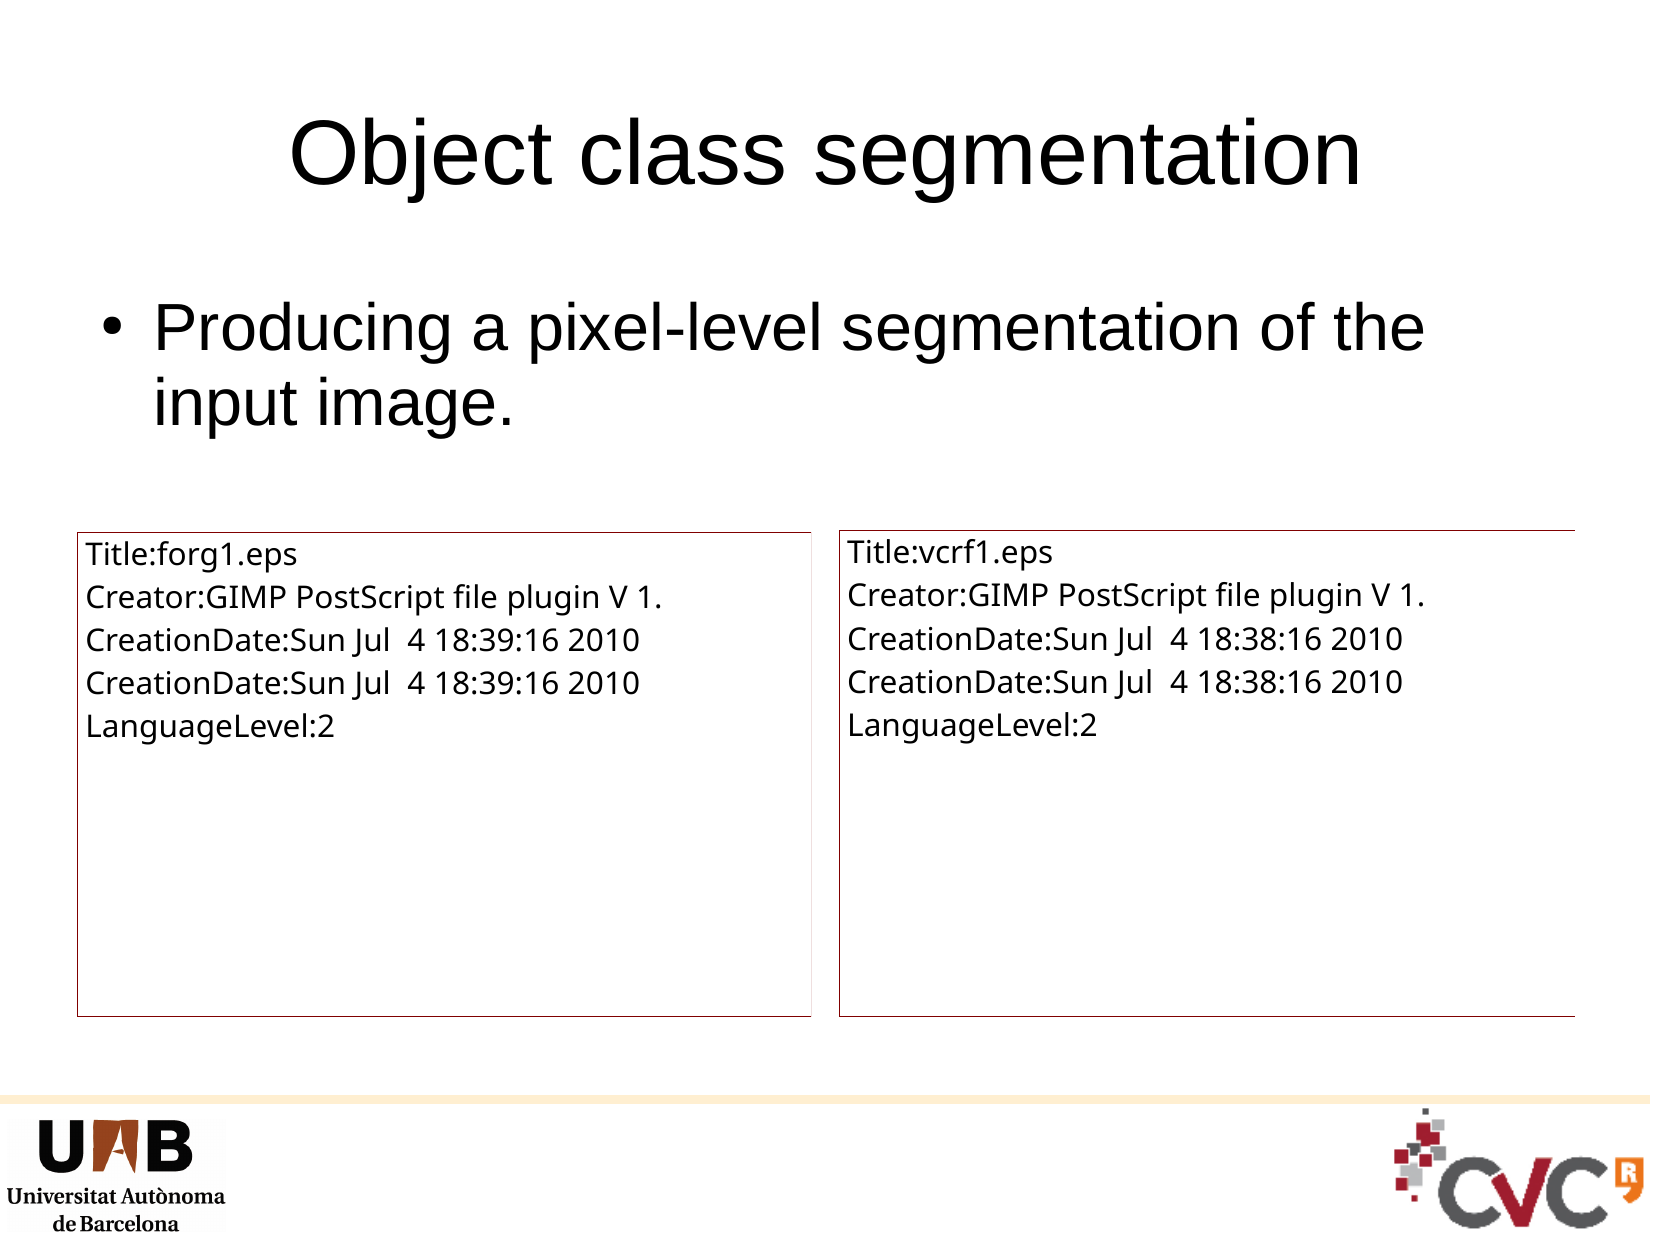

# Object class segmentation
Producing a pixel-level segmentation of the input image.